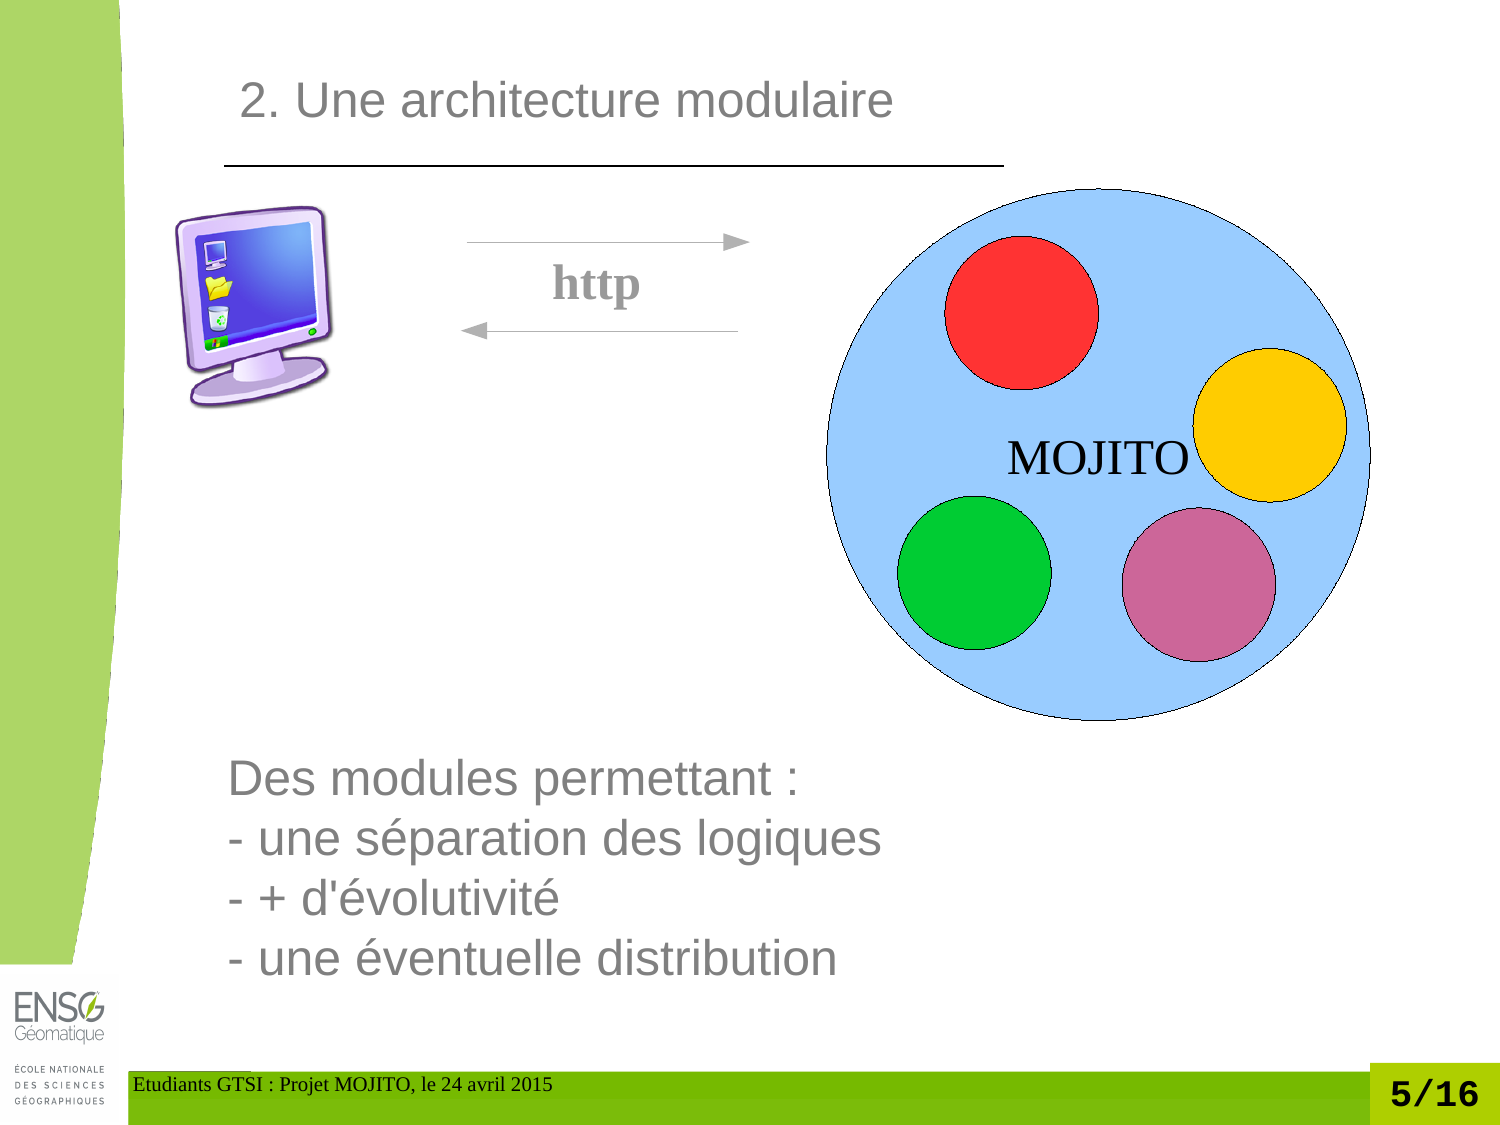

# 2. Une architecture modulaire
MOJITO
http
Des modules permettant :
- une séparation des logiques
- + d'évolutivité
- une éventuelle distribution